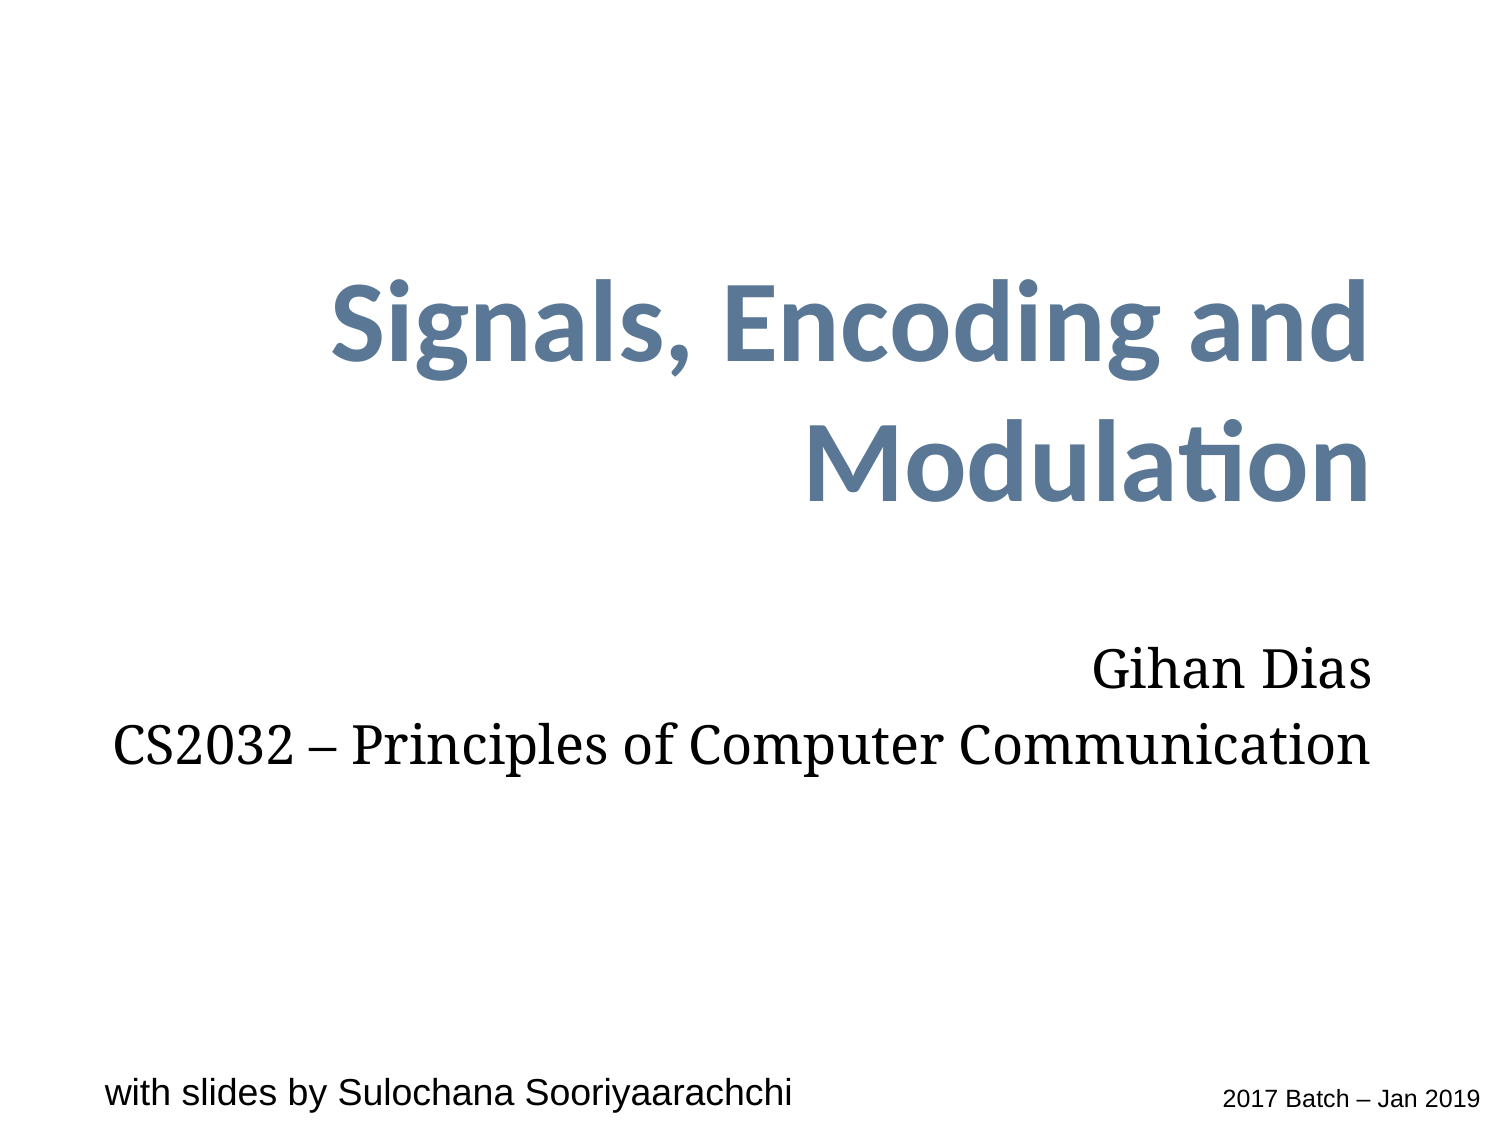

# Signals, Encoding and Modulation
Gihan Dias
CS2032 – Principles of Computer Communication
with slides by Sulochana Sooriyaarachchi
2017 Batch – Jan 2019